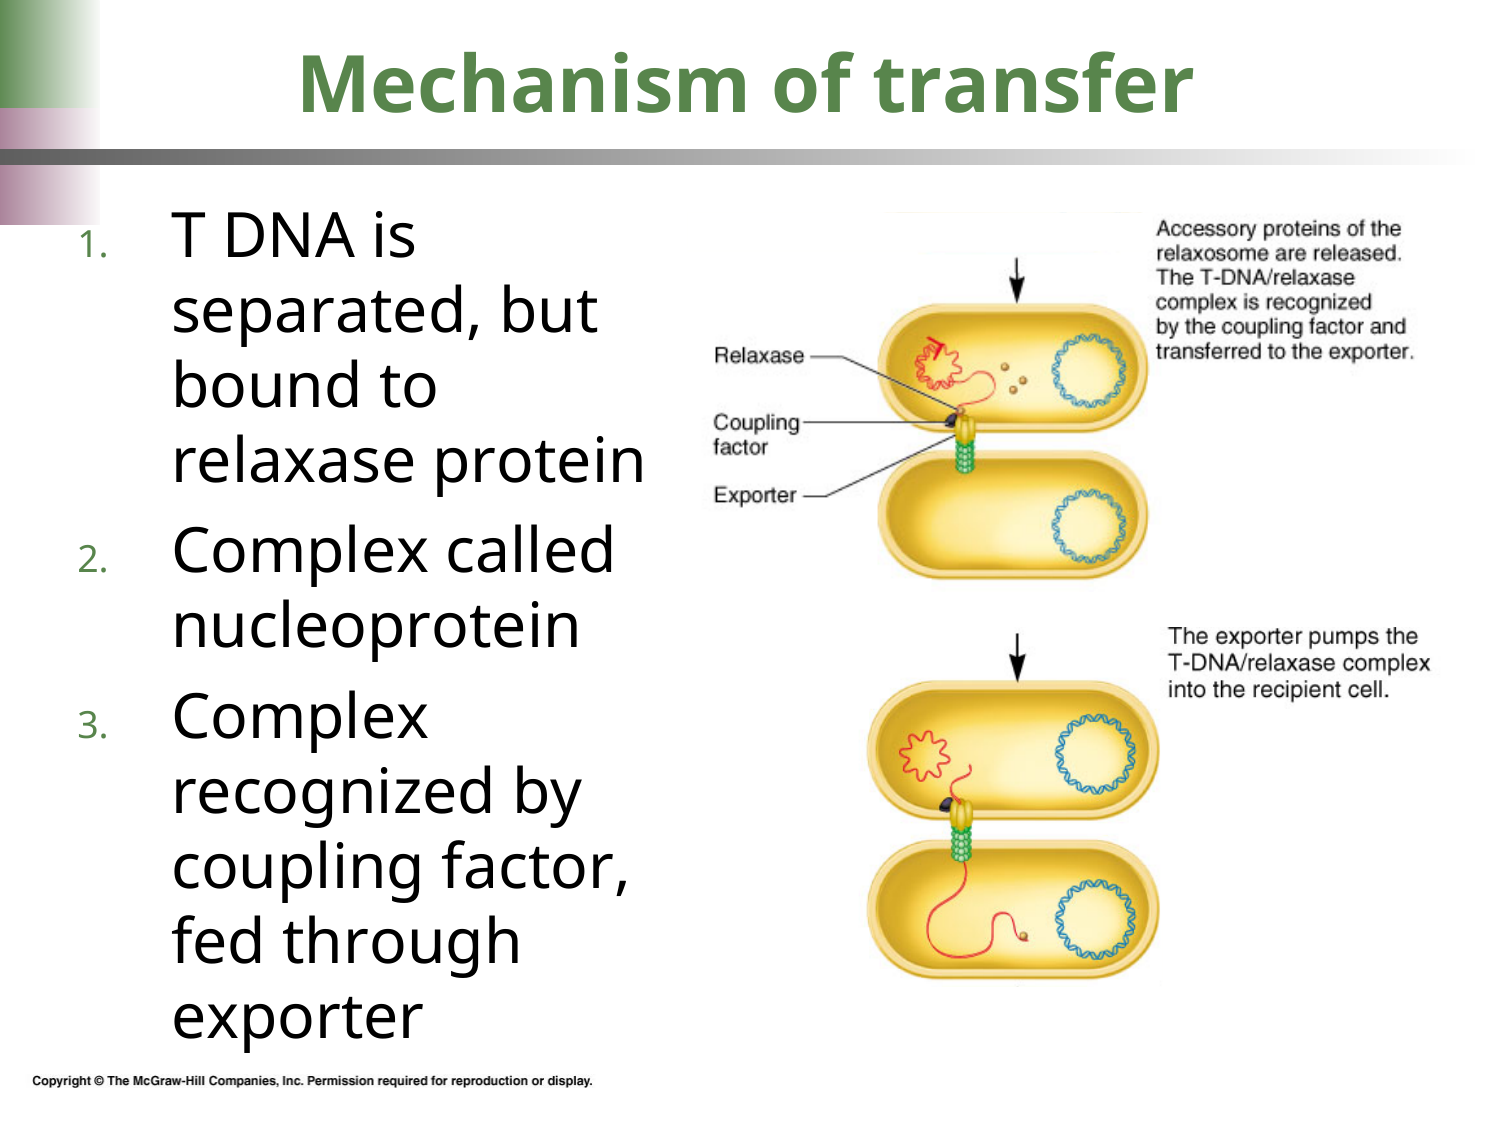

# Mechanism of transfer
T DNA is separated, but bound to relaxase protein
Complex called nucleoprotein
Complex recognized by coupling factor, fed through exporter